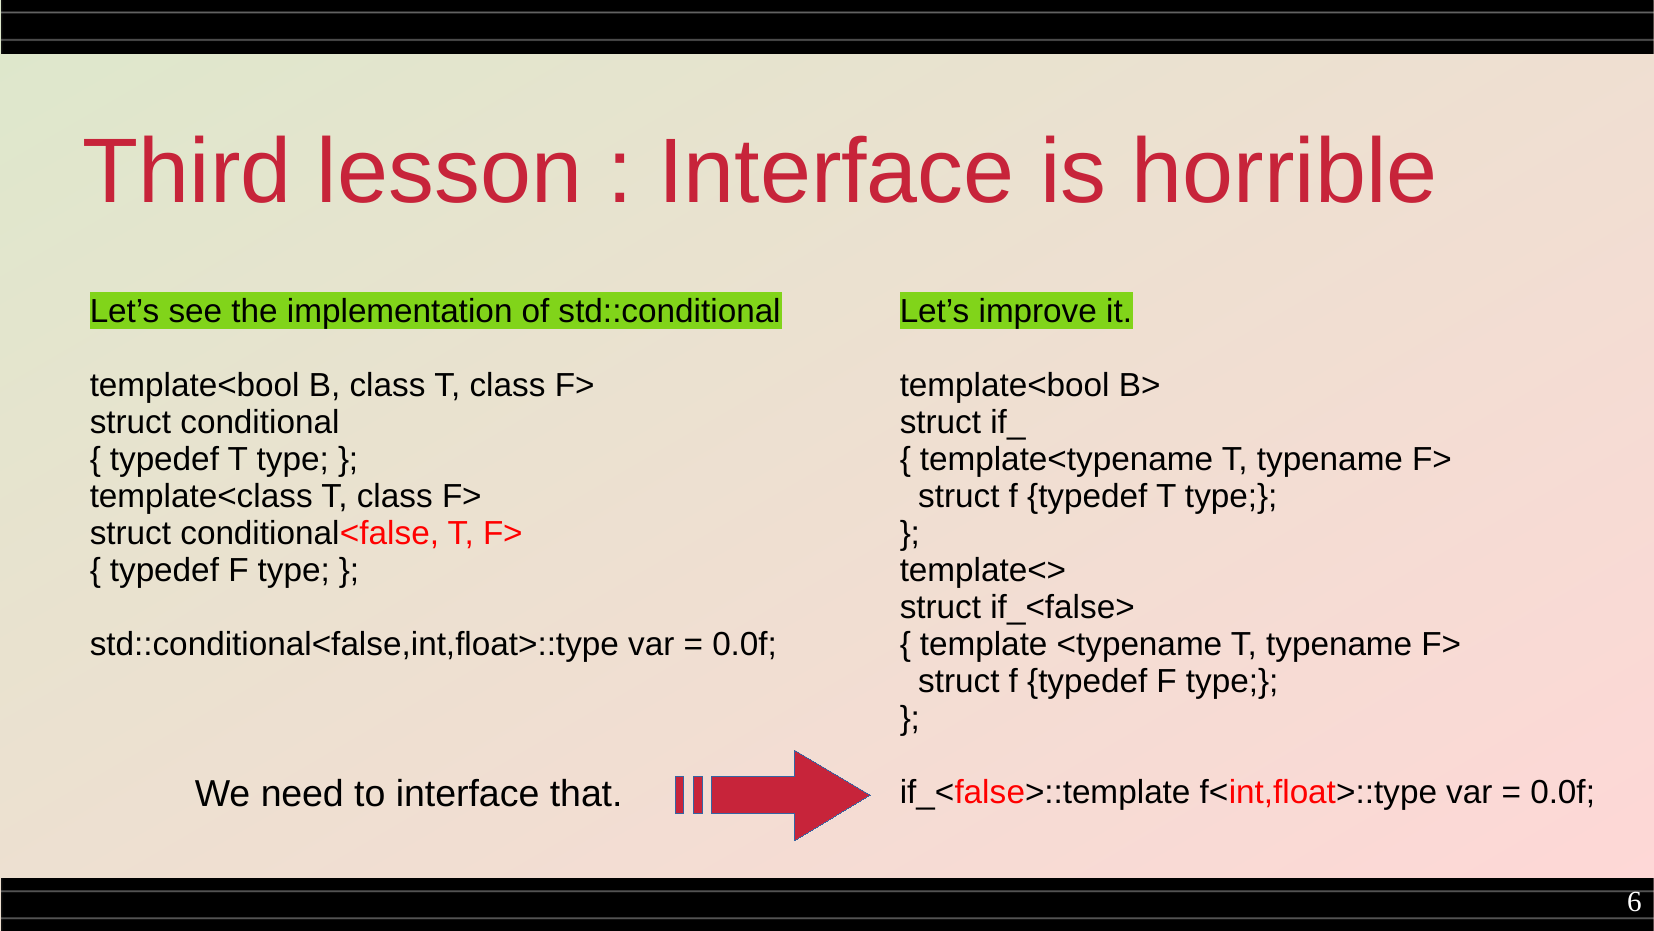

# Third lesson : Interface is horrible
Let’s see the implementation of std::conditional
template<bool B, class T, class F>
struct conditional
{ typedef T type; };
template<class T, class F>
struct conditional<false, T, F>
{ typedef F type; };
std::conditional<false,int,float>::type var = 0.0f;
Let’s improve it.
template<bool B>
struct if_
{ template<typename T, typename F>
 struct f {typedef T type;};
};
template<>
struct if_<false>
{ template <typename T, typename F>
 struct f {typedef F type;};
};
if_<false>::template f<int,float>::type var = 0.0f;
We need to interface that.